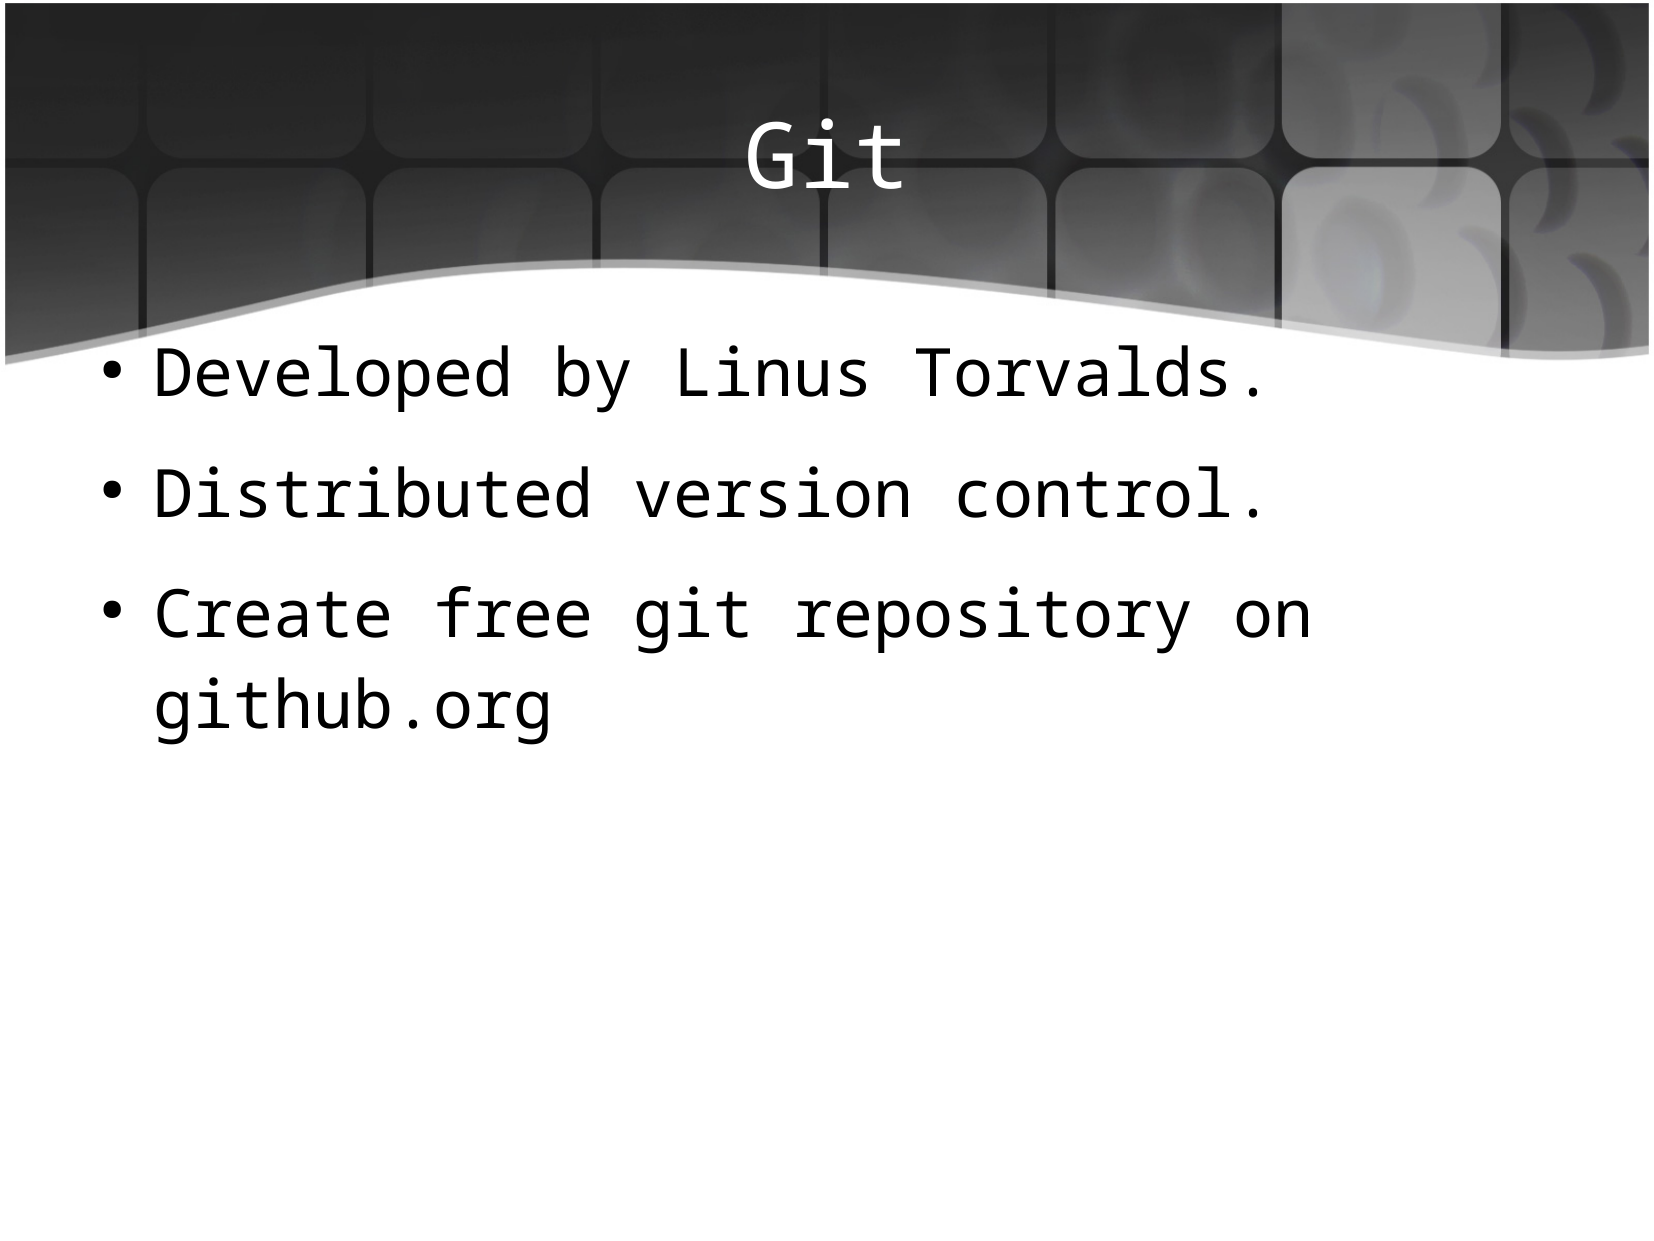

# Git
Developed by Linus Torvalds.
Distributed version control.
Create free git repository on github.org